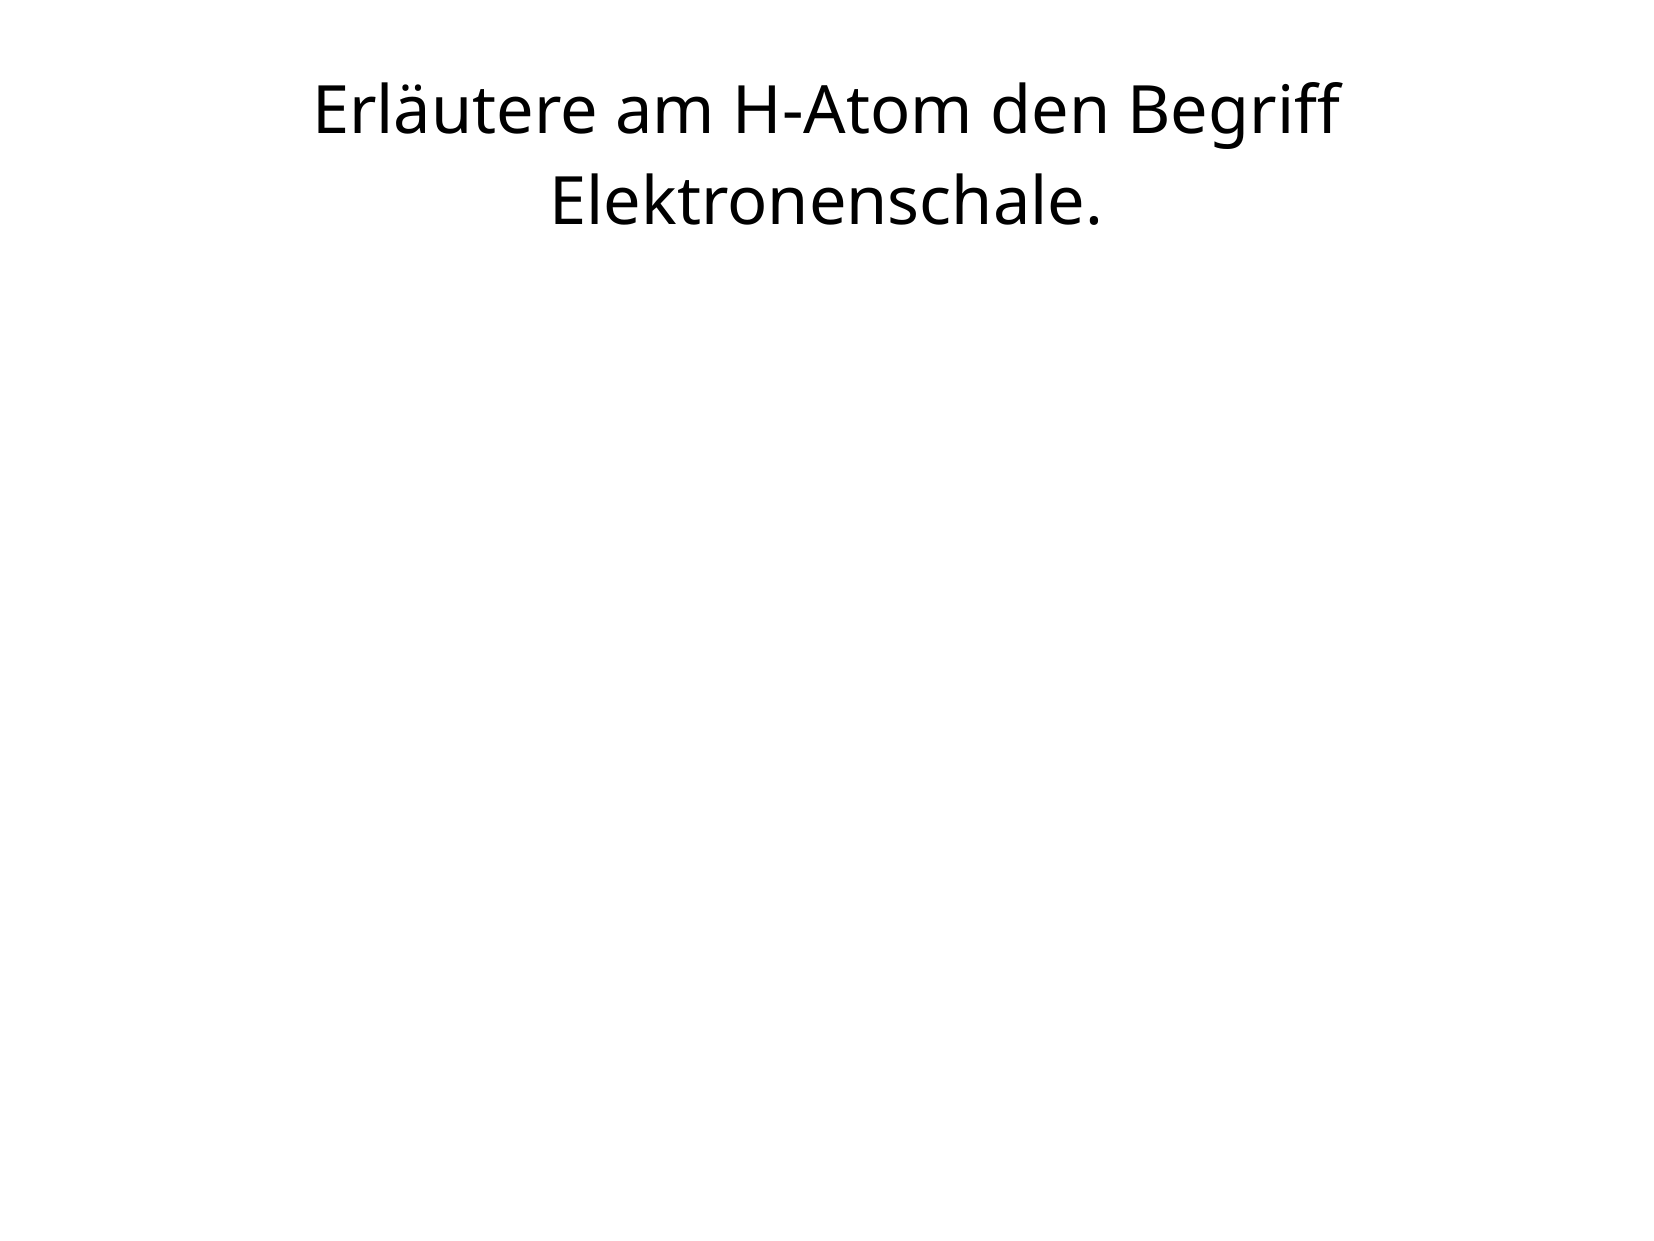

# Erläutere am H-Atom den Begriff Elektronenschale.